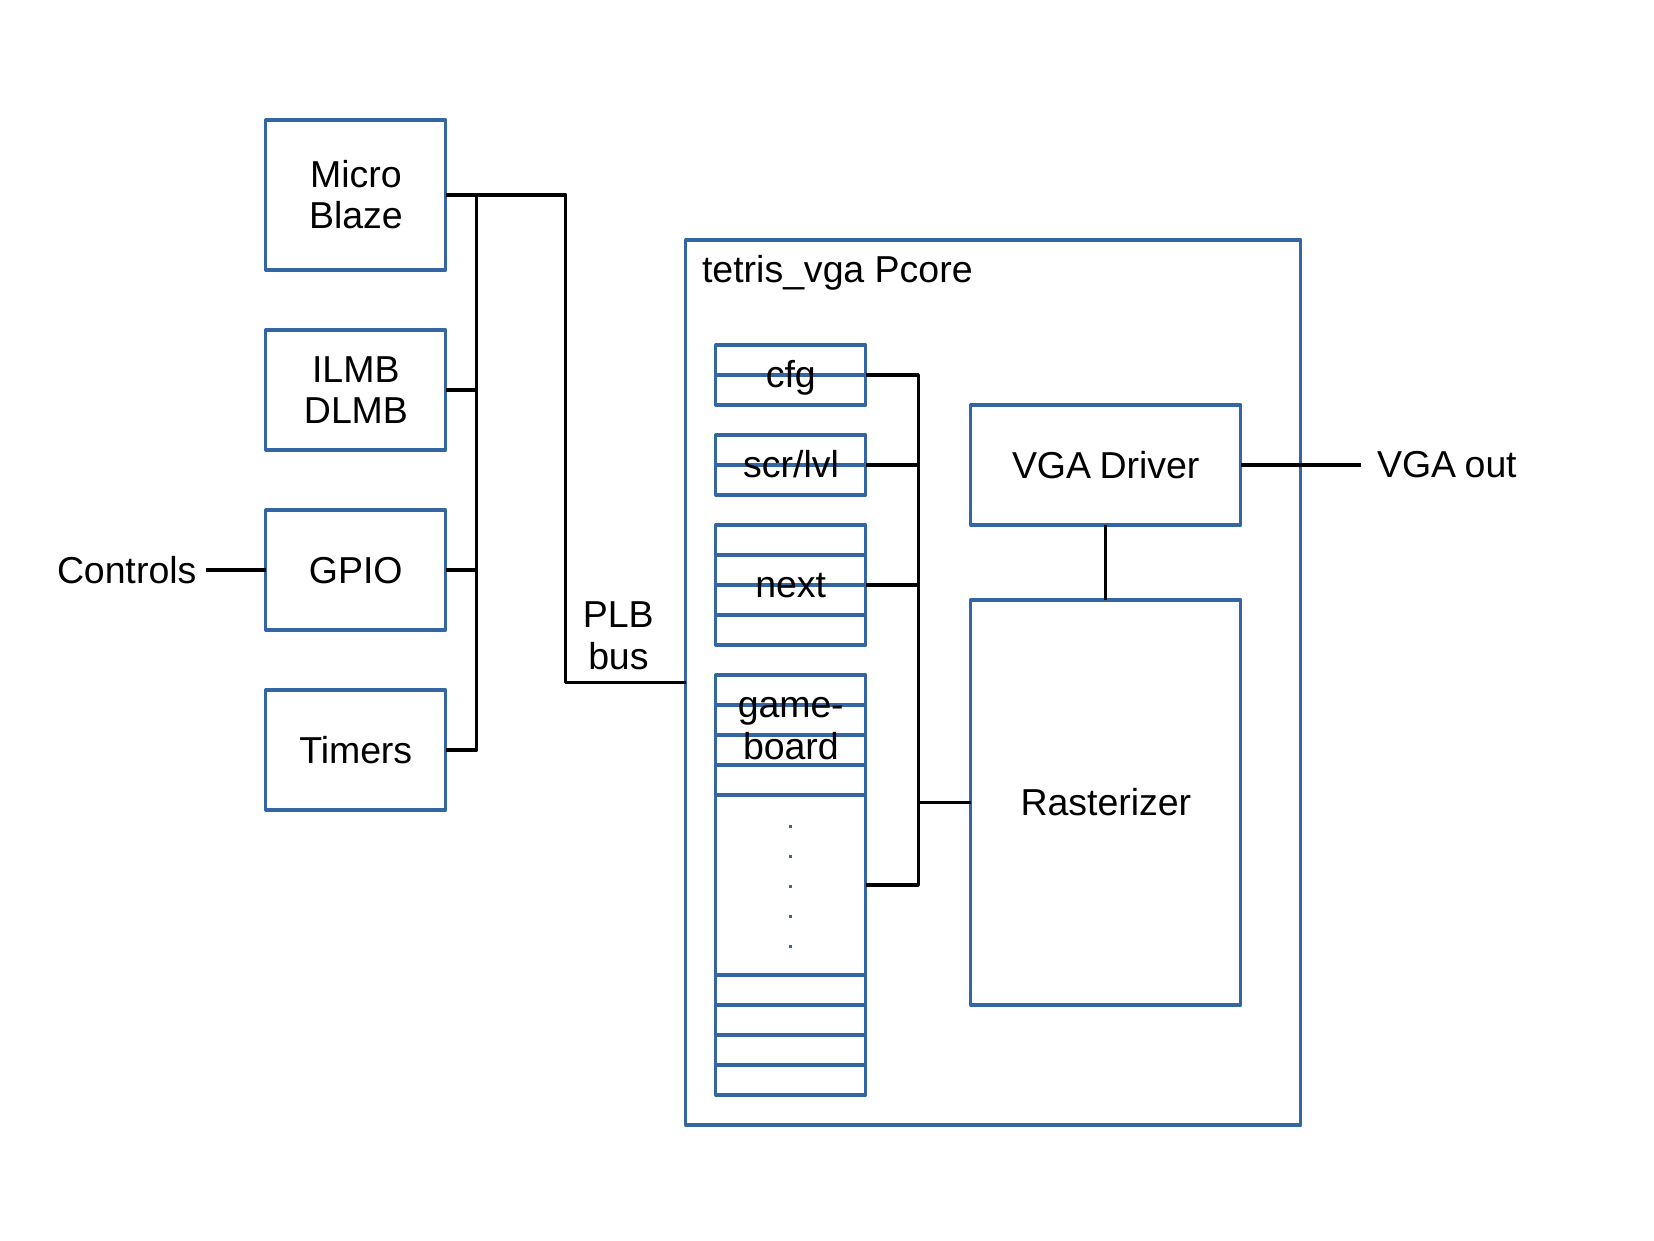

Micro
Blaze
tetris_vga Pcore
ILMB
DLMB
cfg
VGA Driver
scr/lvl
VGA out
GPIO
Controls
next
PLB bus
Rasterizer
game-board
Timers